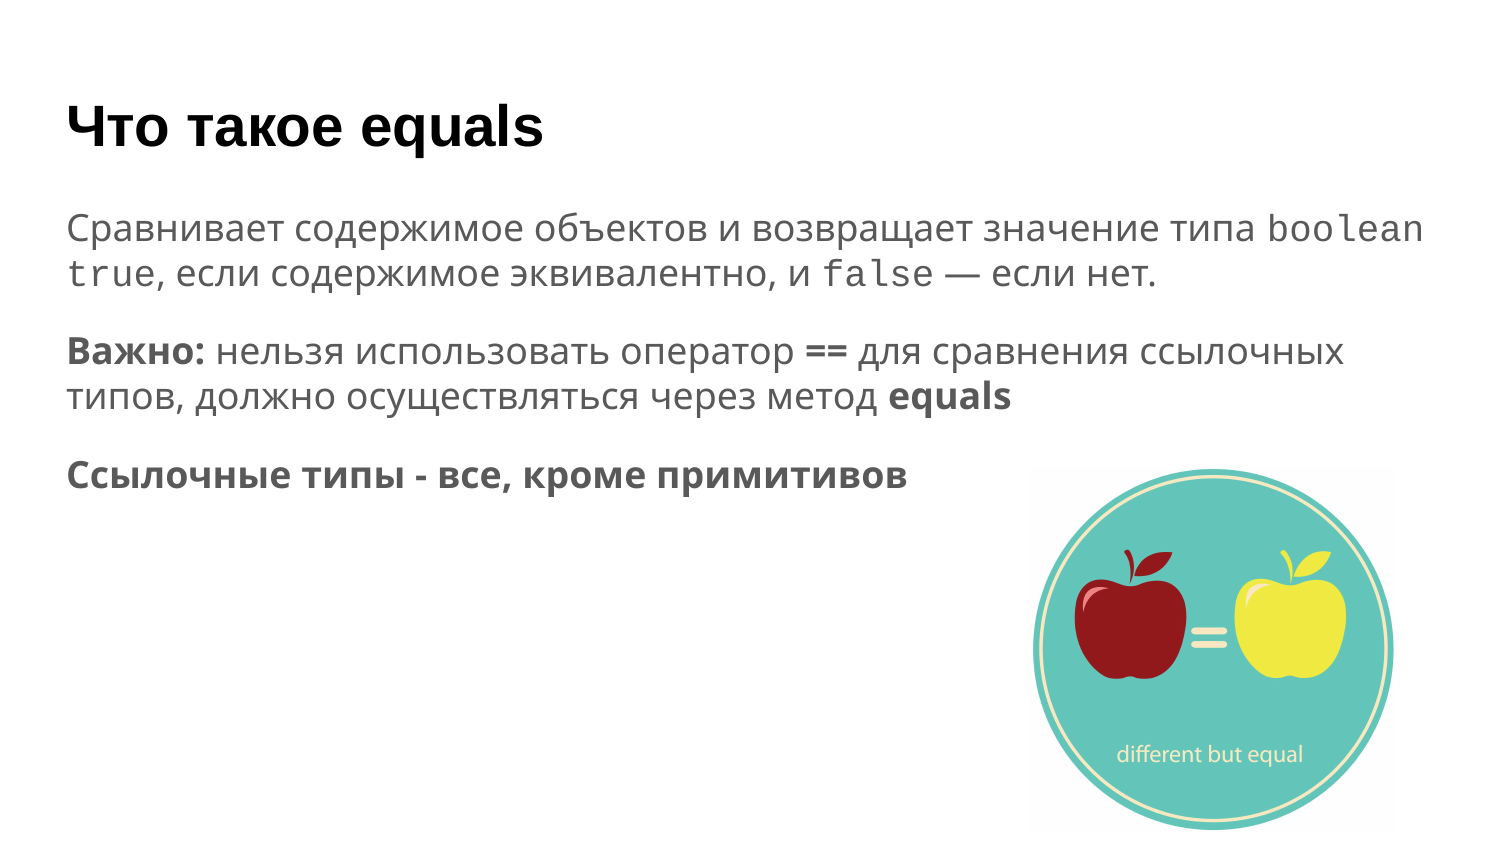

# Что такое equals
Сравнивает содержимое объектов и возвращает значение типа boolean true, если содержимое эквивалентно, и false — если нет.
Важно: нельзя использовать оператор == для сравнения ссылочных типов, должно осуществляться через метод equals
Ссылочные типы - все, кроме примитивов